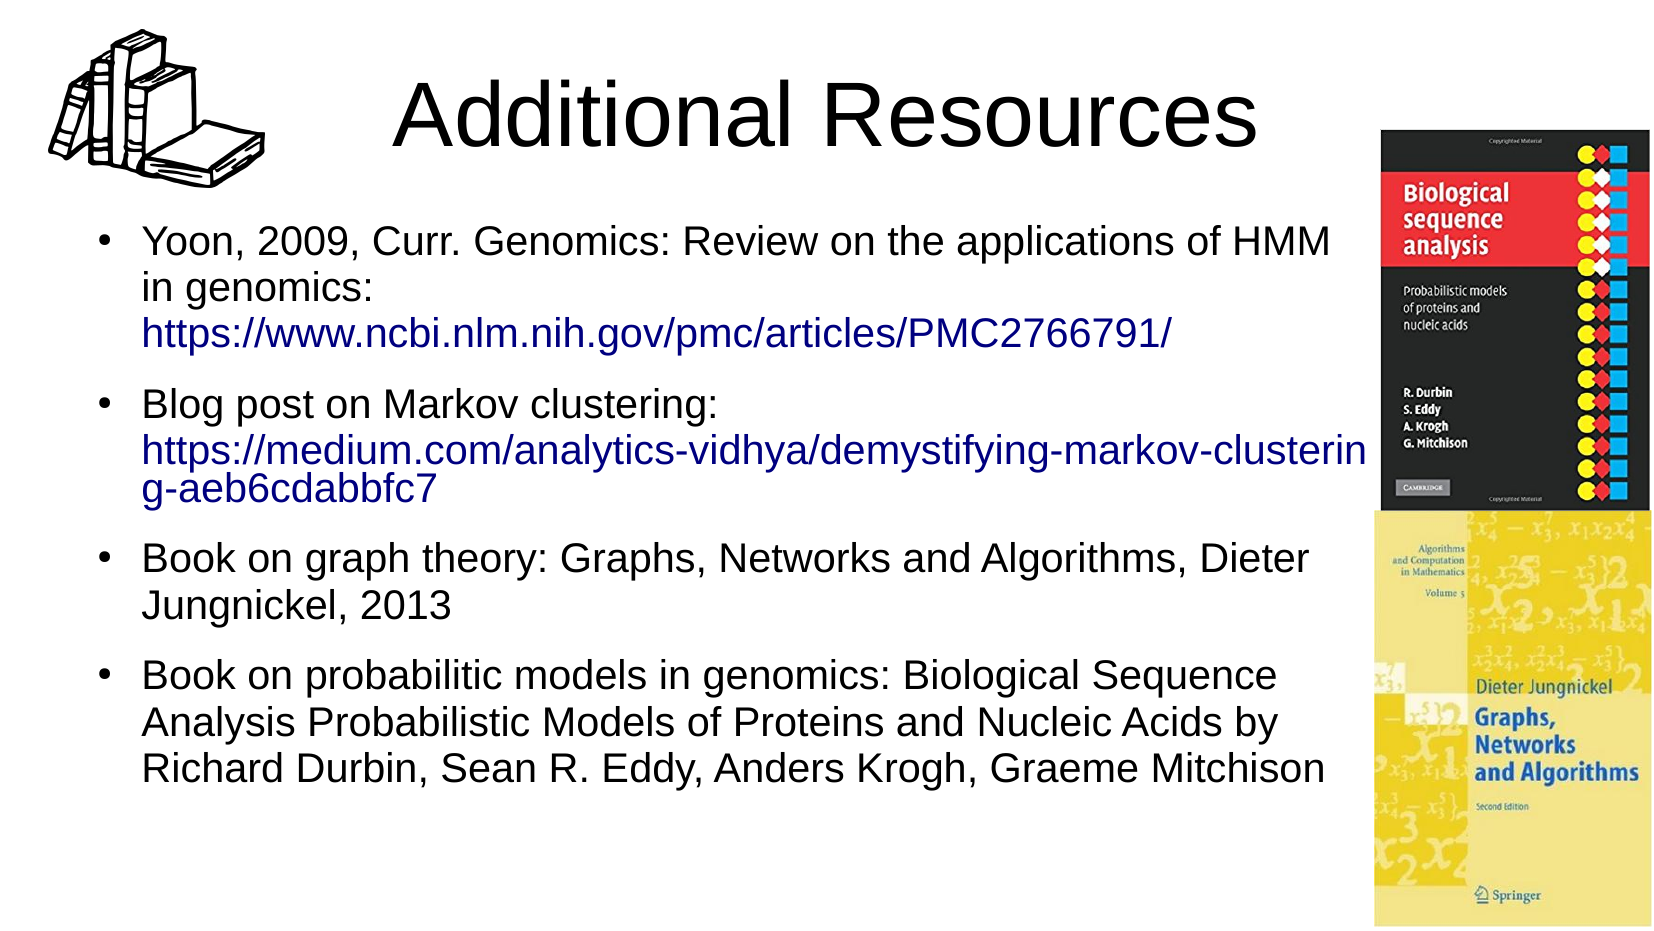

# Additional Resources
Yoon, 2009, Curr. Genomics: Review on the applications of HMM in genomics: https://www.ncbi.nlm.nih.gov/pmc/articles/PMC2766791/
Blog post on Markov clustering: https://medium.com/analytics-vidhya/demystifying-markov-clustering-aeb6cdabbfc7
Book on graph theory: Graphs, Networks and Algorithms, Dieter Jungnickel, 2013
Book on probabilitic models in genomics: Biological Sequence Analysis Probabilistic Models of Proteins and Nucleic Acids by Richard Durbin, Sean R. Eddy, Anders Krogh, Graeme Mitchison